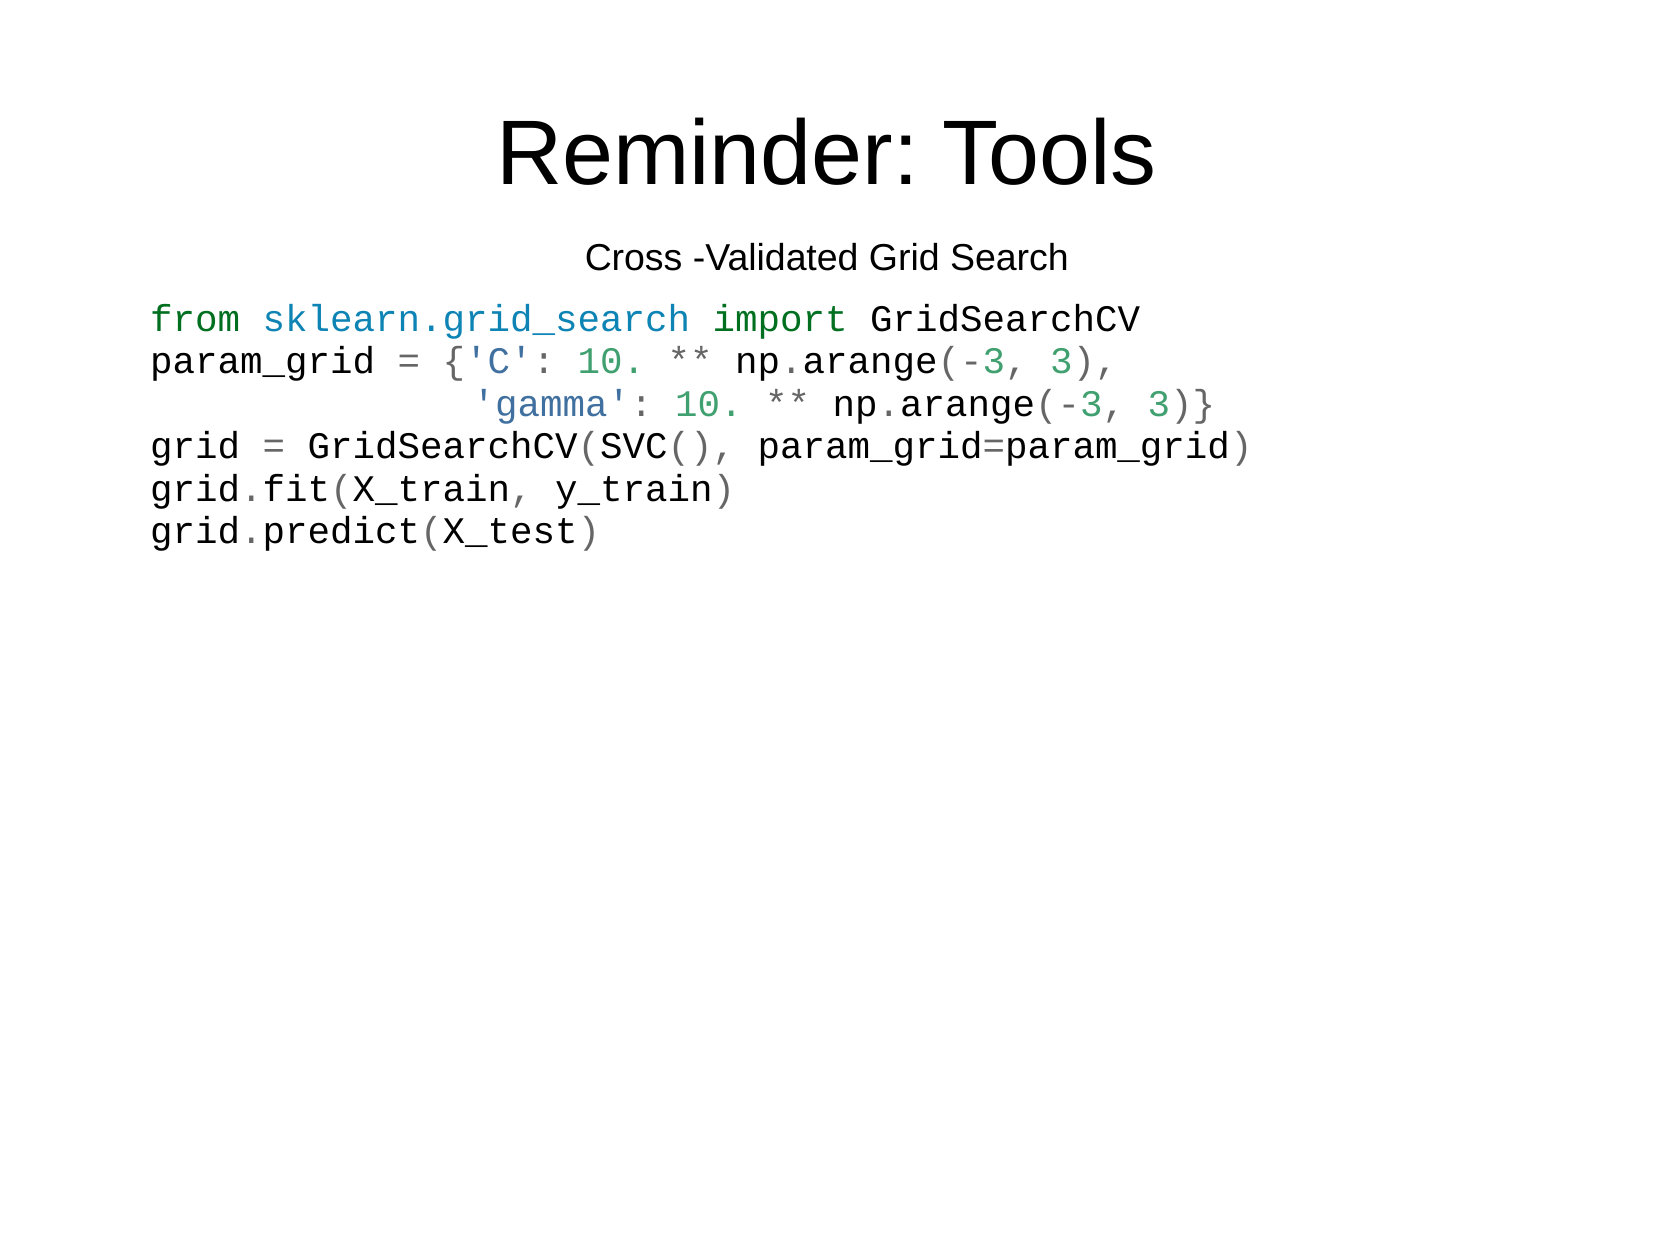

# Reminder: Tools
Cross -Validated Grid Search
from sklearn.grid_search import GridSearchCV
param_grid = {'C': 10. ** np.arange(-3, 3),
				 'gamma': 10. ** np.arange(-3, 3)}
grid = GridSearchCV(SVC(), param_grid=param_grid)
grid.fit(X_train, y_train)
grid.predict(X_test)